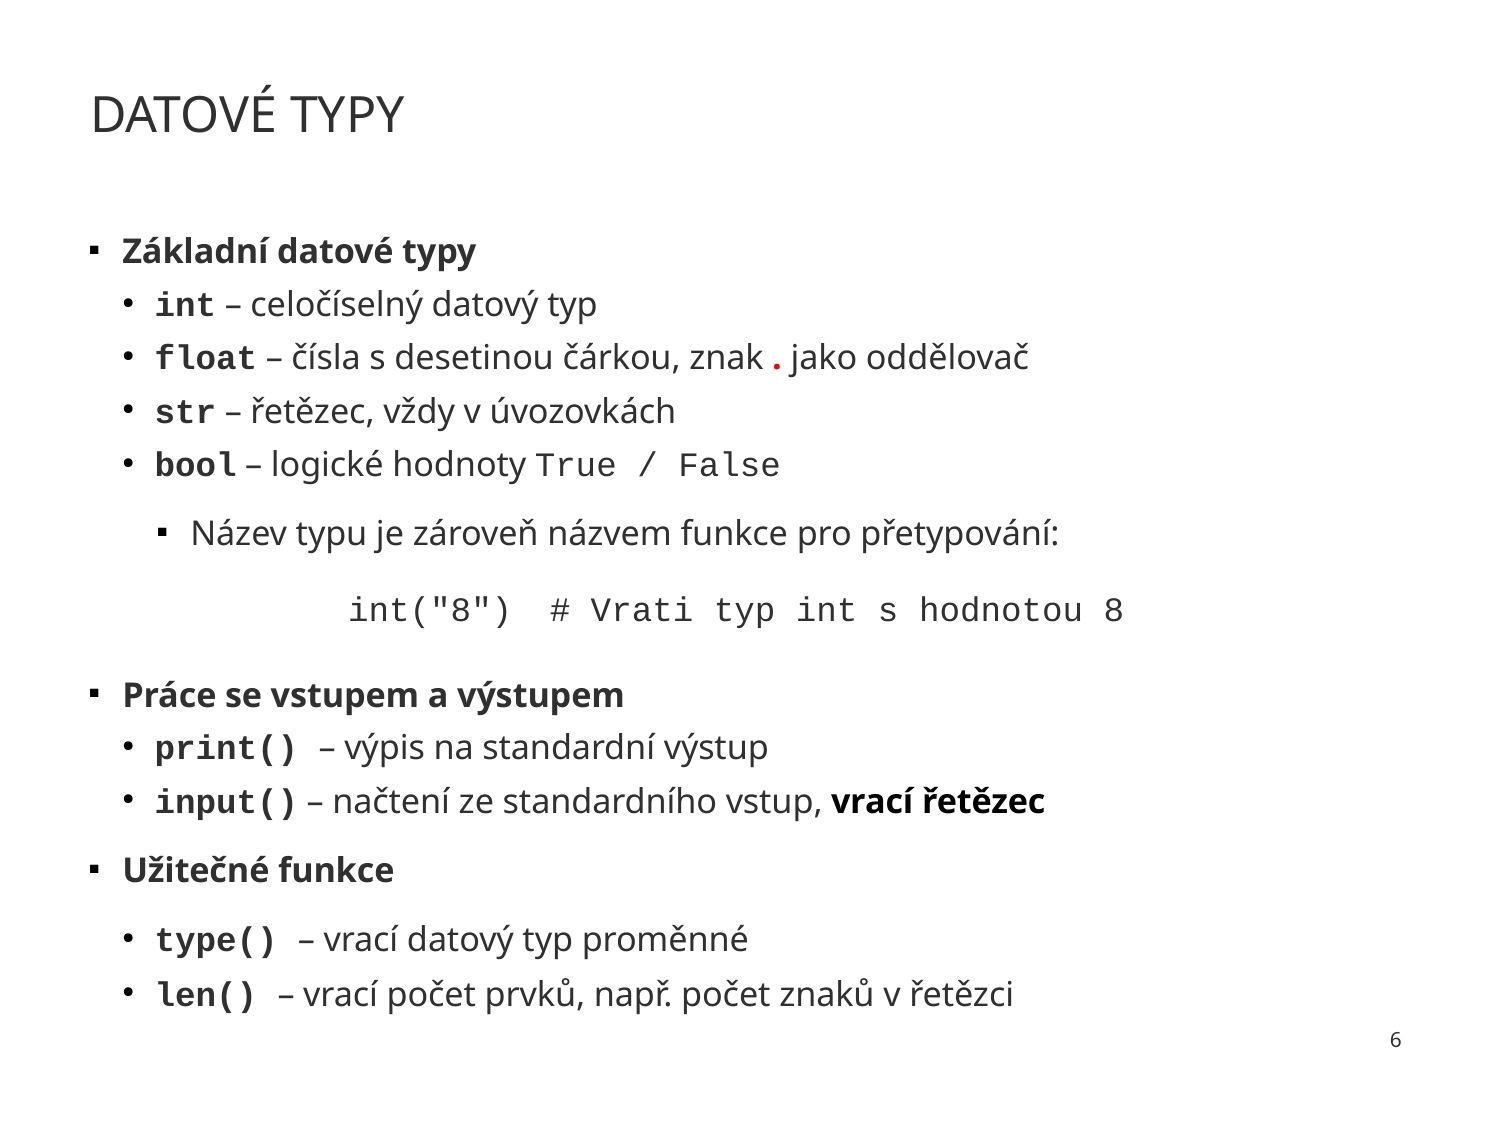

# Datové typy
Základní datové typy
int – celočíselný datový typ
float – čísla s desetinou čárkou, znak . jako oddělovač
str – řetězec, vždy v úvozovkách
bool – logické hodnoty True / False
Název typu je zároveň názvem funkce pro přetypování:
int("8") 	# Vrati typ int s hodnotou 8
Práce se vstupem a výstupem
print() – výpis na standardní výstup
input() – načtení ze standardního vstup, vrací řetězec
Užitečné funkce
type() – vrací datový typ proměnné
len() – vrací počet prvků, např. počet znaků v řetězci